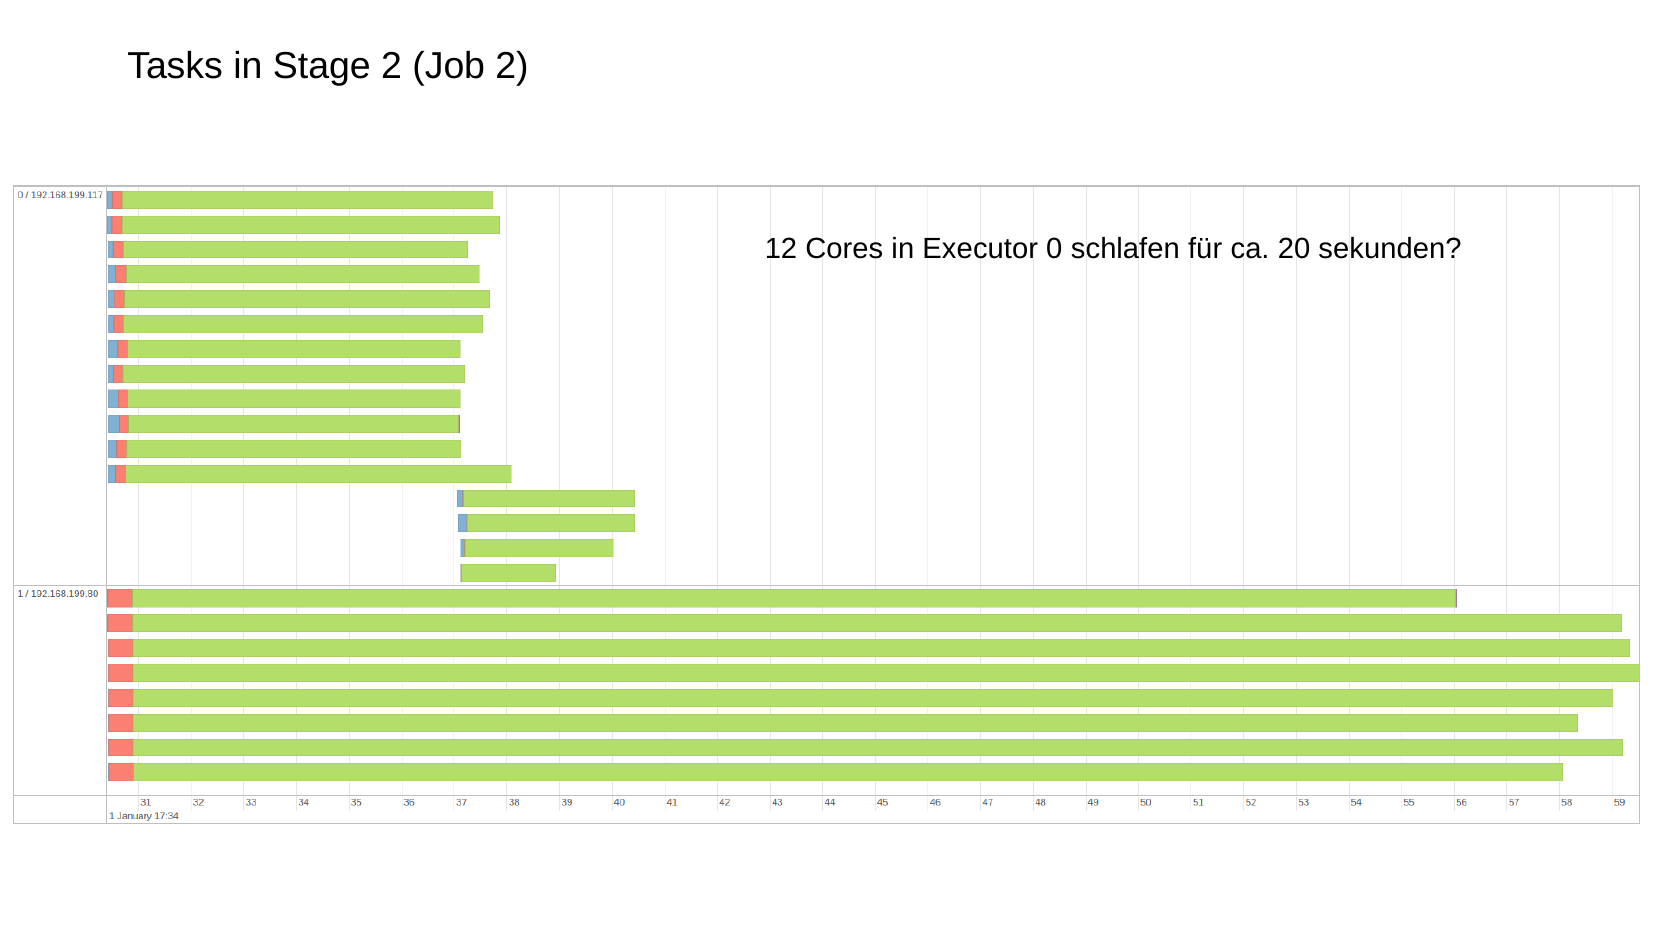

Tasks in Stage 2 (Job 2)
12 Cores in Executor 0 schlafen für ca. 20 sekunden?